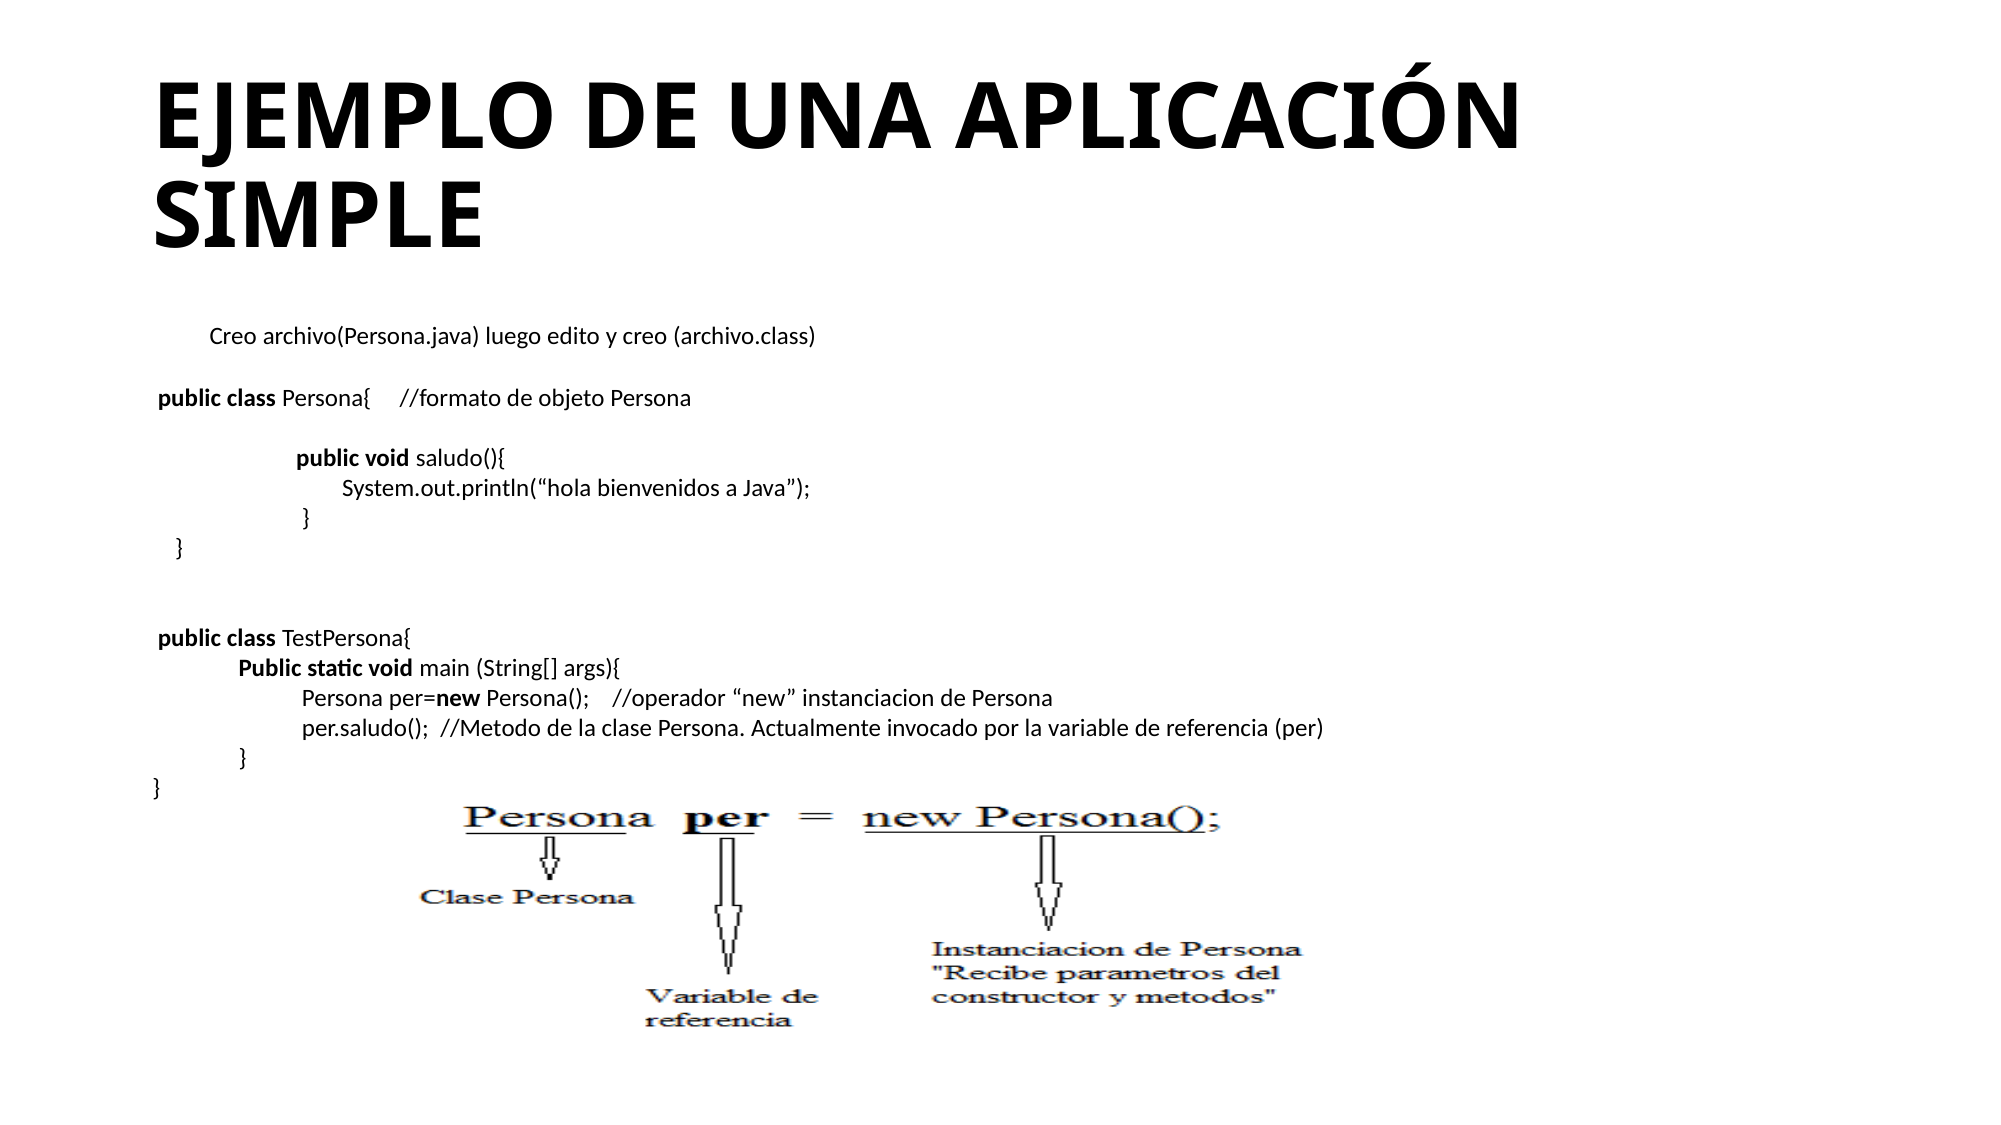

EJEMPLO DE UNA APLICACIÓN SIMPLE
 Creo archivo(Persona.java) luego edito y creo (archivo.class)
 public class Persona{ //formato de objeto Persona
 public void saludo(){
 System.out.println(“hola bienvenidos a Java”);
 }
 }
 public class TestPersona{
 Public static void main (String[] args){
 Persona per=new Persona(); //operador “new” instanciacion de Persona
 per.saludo(); //Metodo de la clase Persona. Actualmente invocado por la variable de referencia (per)
 }
}